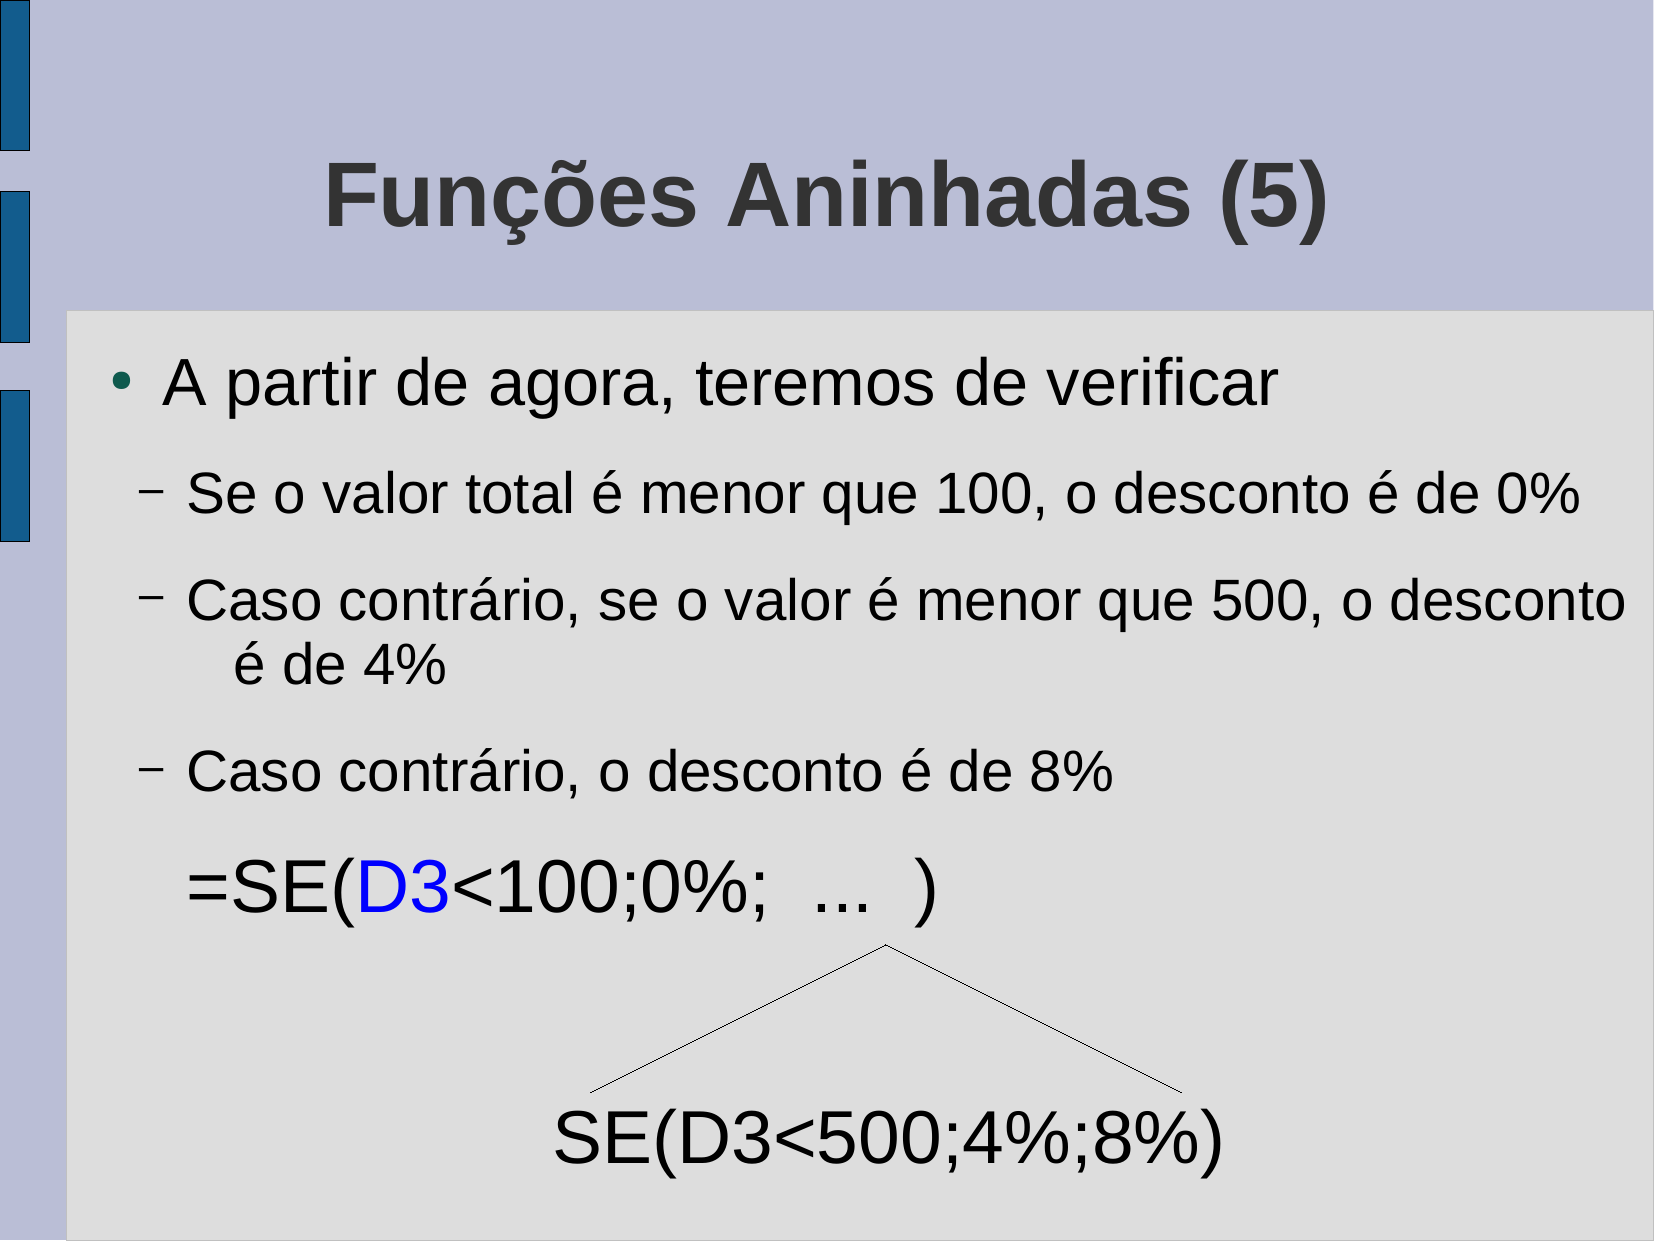

# Funções Aninhadas (5)
A partir de agora, teremos de verificar
Se o valor total é menor que 100, o desconto é de 0%
Caso contrário, se o valor é menor que 500, o desconto é de 4%
Caso contrário, o desconto é de 8%
=SE(D3<100;0%; ... )
SE(D3<500;4%;8%)